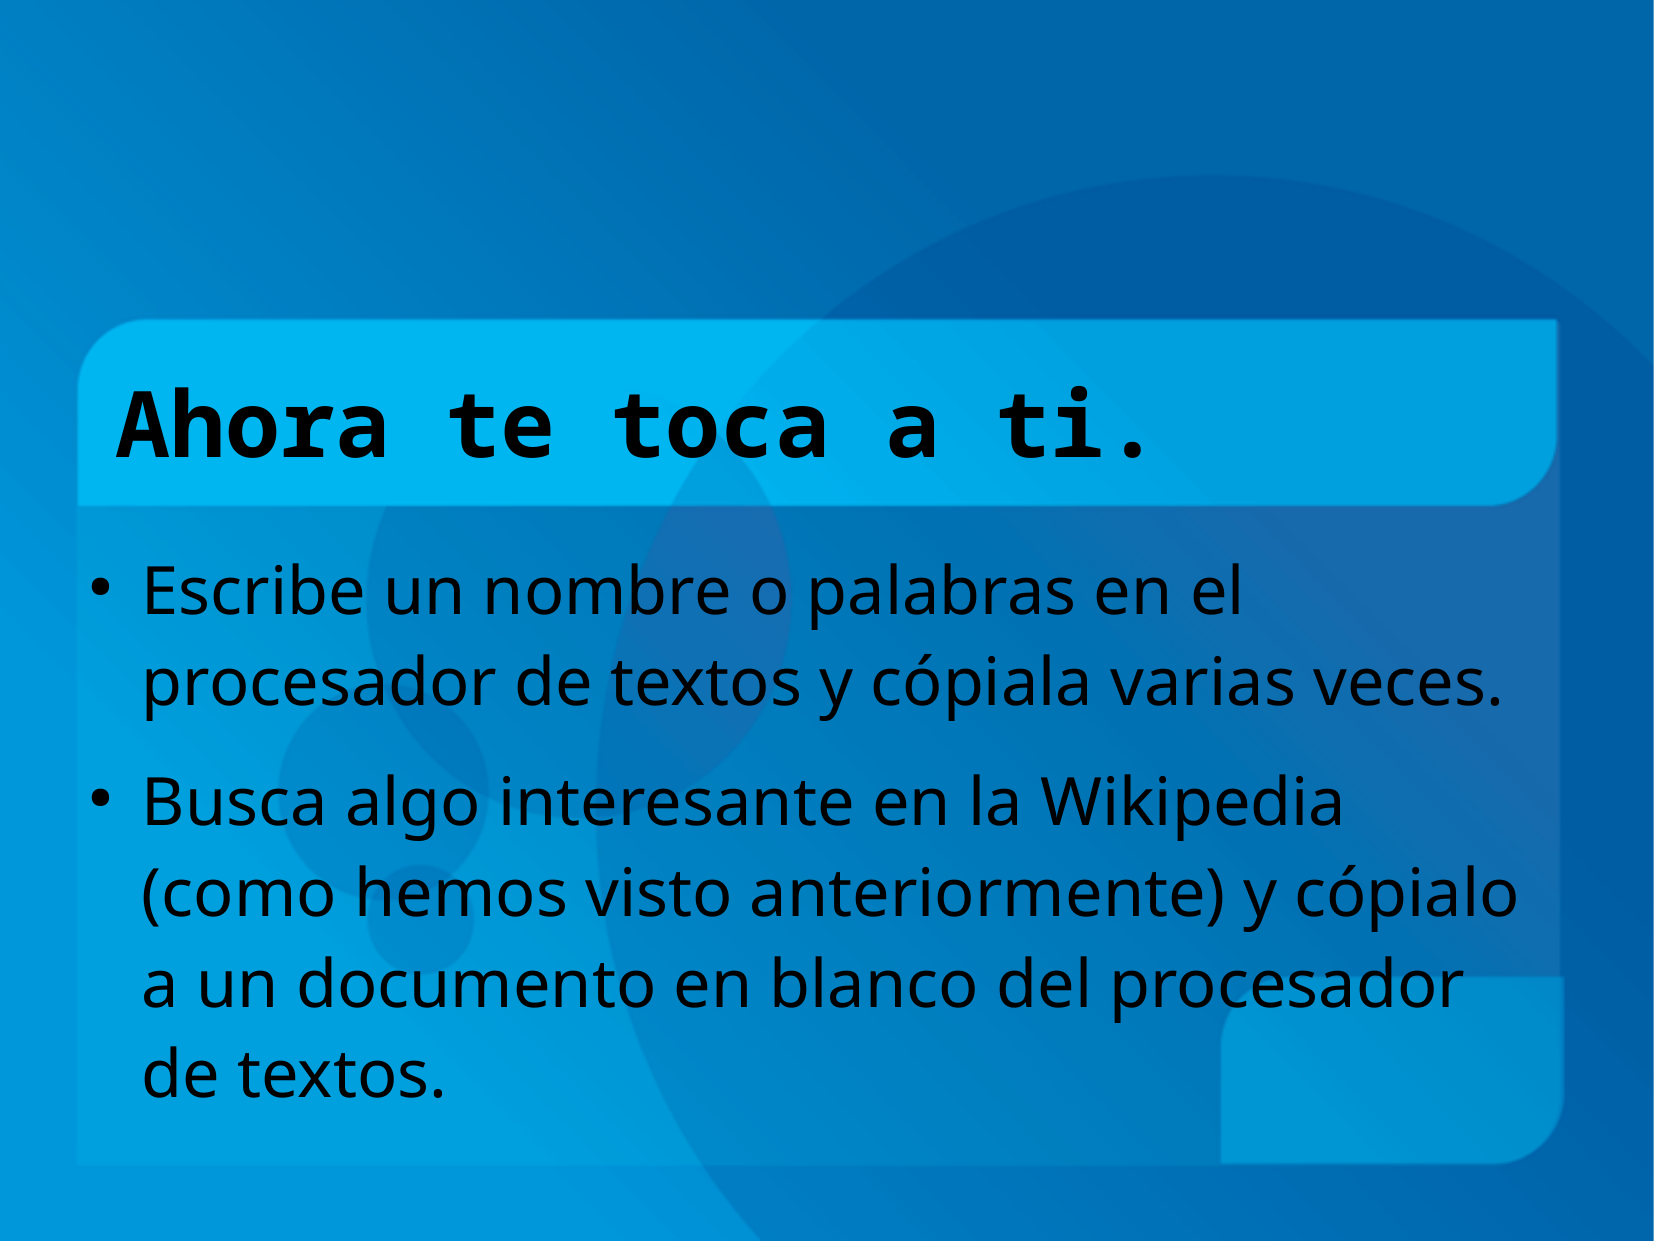

# Ahora te toca a ti.
Escribe un nombre o palabras en el procesador de textos y cópiala varias veces.
Busca algo interesante en la Wikipedia (como hemos visto anteriormente) y cópialo a un documento en blanco del procesador de textos.